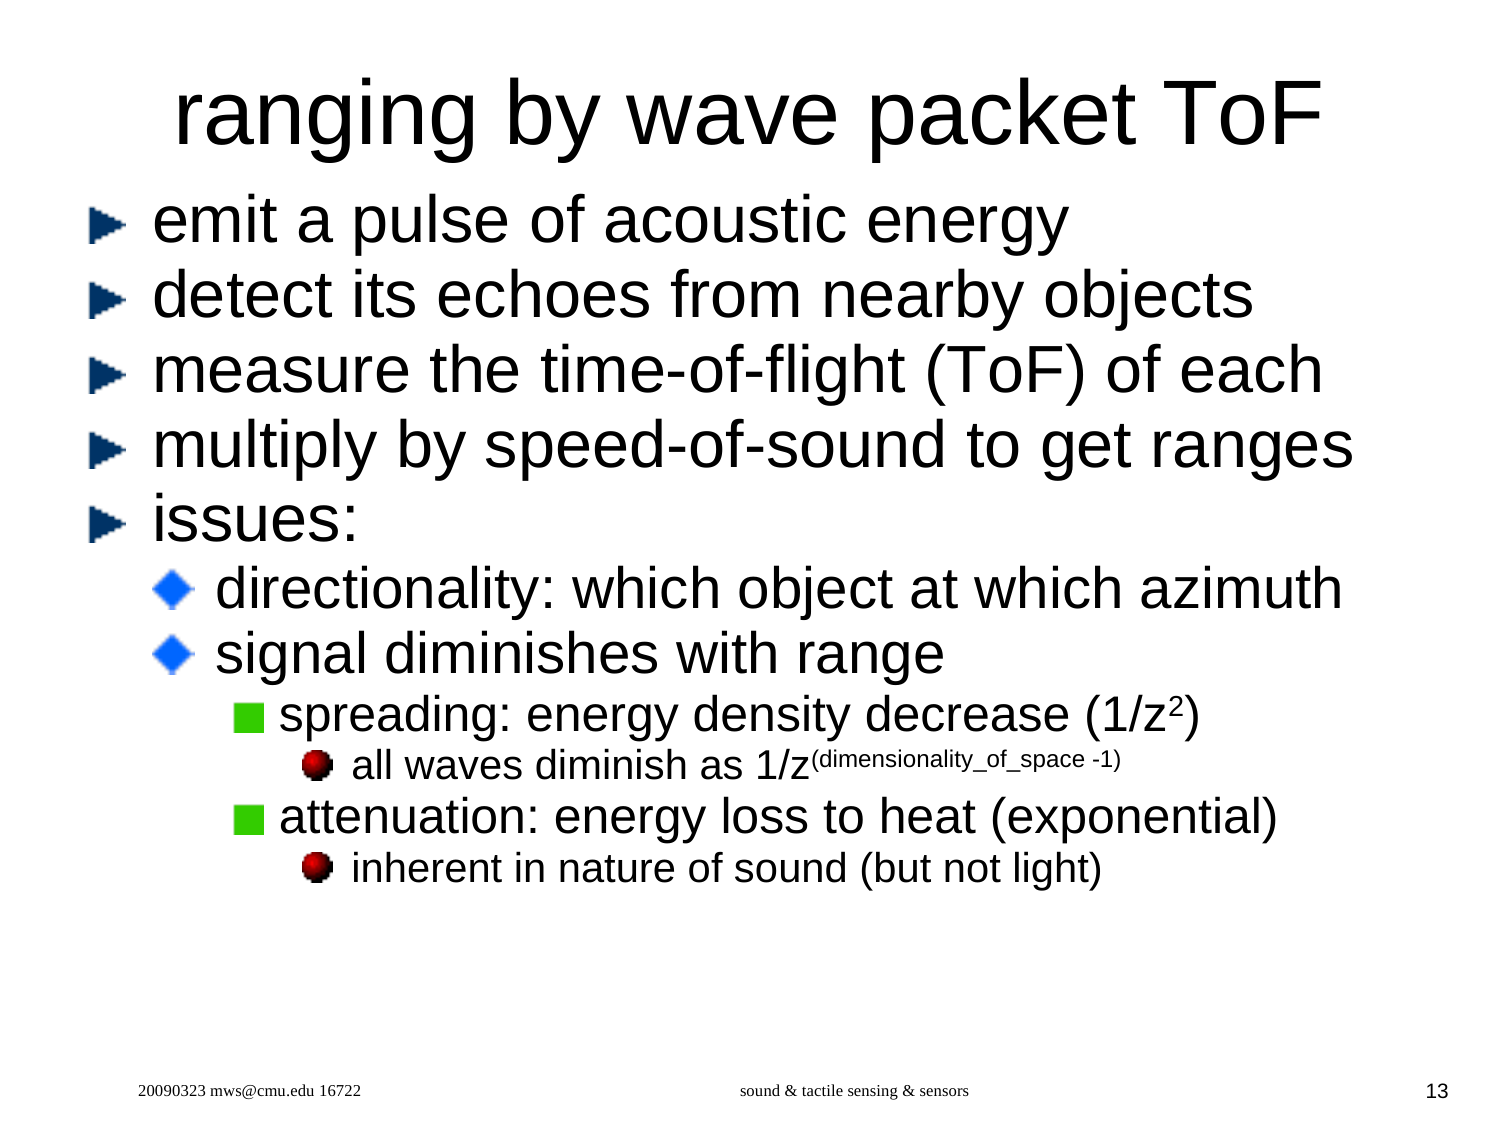

# ranging by wave packet ToF
 emit a pulse of acoustic energy
 detect its echoes from nearby objects
 measure the time-of-flight (ToF) of each
 multiply by speed-of-sound to get ranges
 issues:
 directionality: which object at which azimuth
 signal diminishes with range
 spreading: energy density decrease (1/z2)
 all waves diminish as 1/z(dimensionality_of_space -1)
 attenuation: energy loss to heat (exponential)
 inherent in nature of sound (but not light)
13
20090323 mws@cmu.edu 16722
sound & tactile sensing & sensors